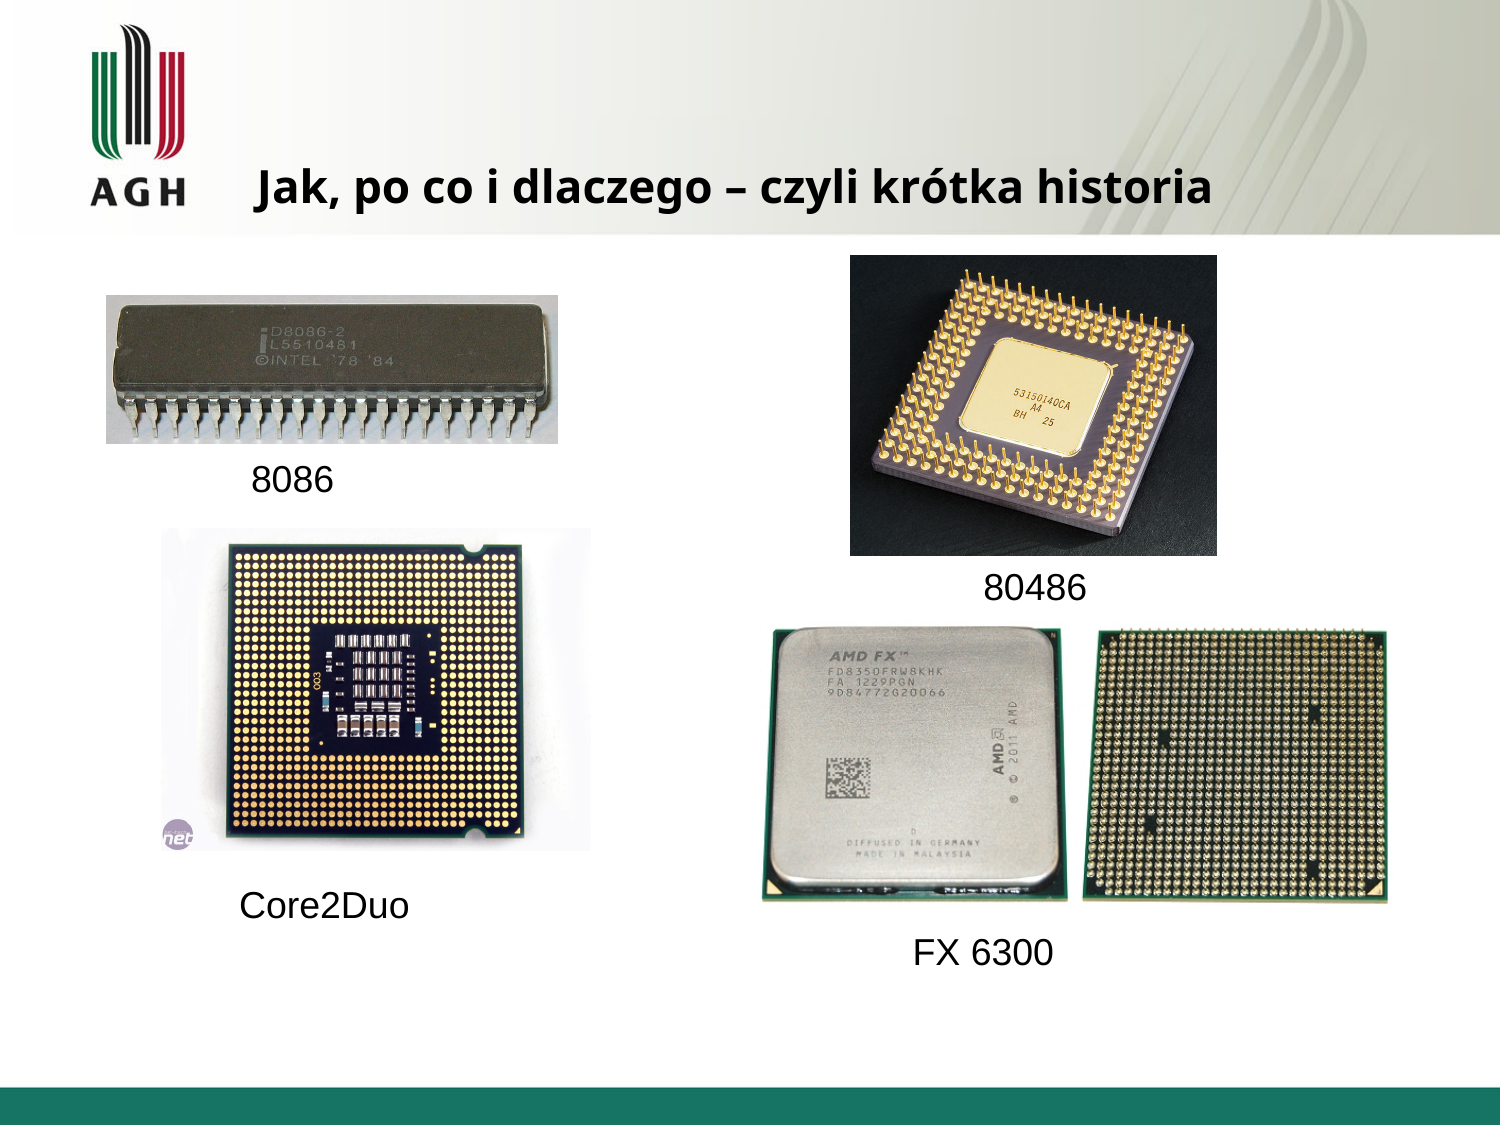

# Jak, po co i dlaczego – czyli krótka historia
8086
80486
Core2Duo
FX 6300